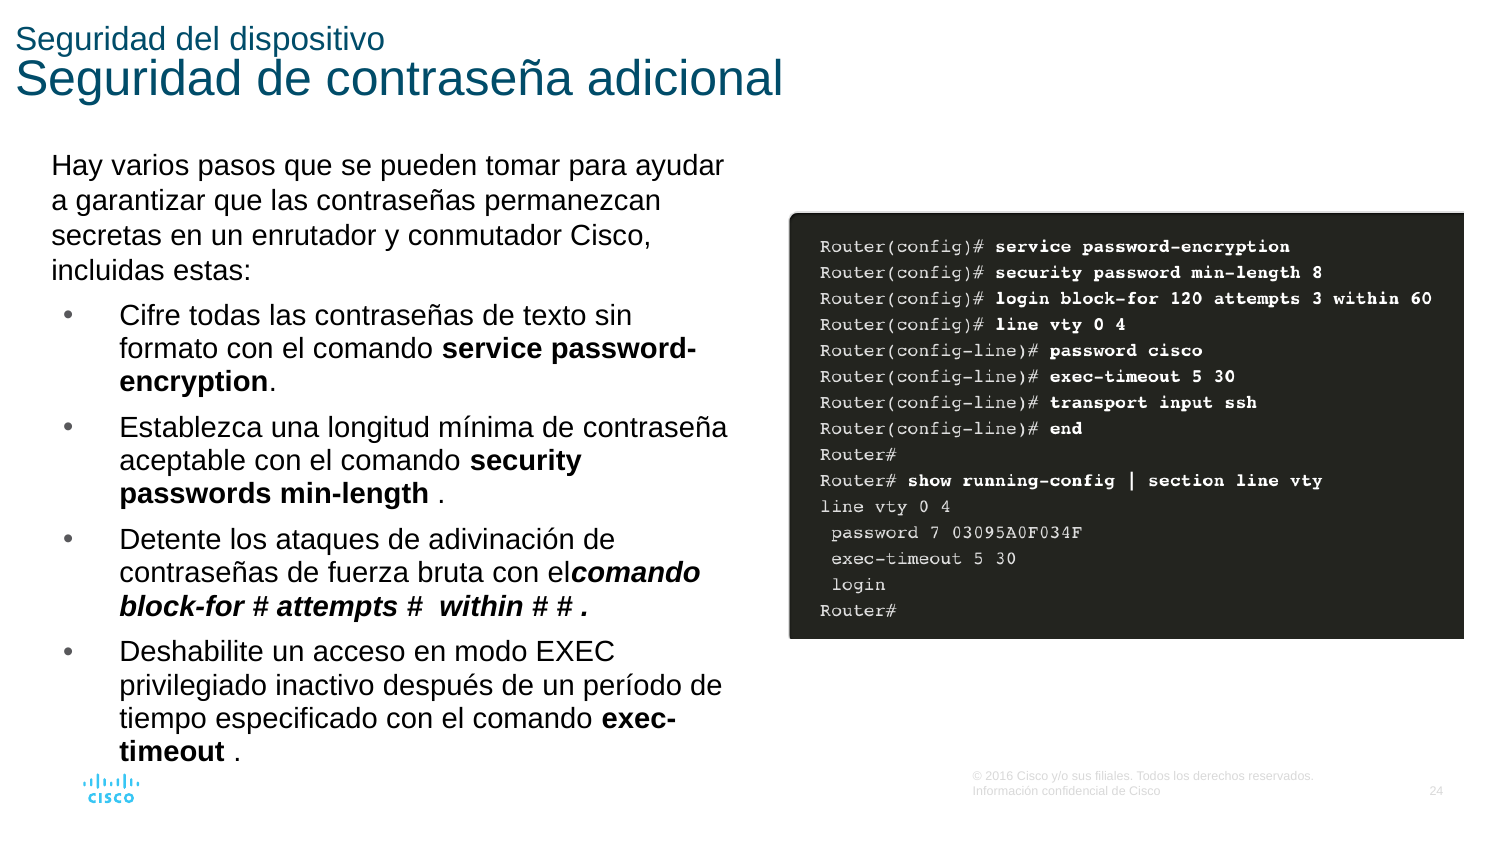

# Seguridad del dispositivo Seguridad de contraseña adicional
Hay varios pasos que se pueden tomar para ayudar a garantizar que las contraseñas permanezcan secretas en un enrutador y conmutador Cisco, incluidas estas:
Cifre todas las contraseñas de texto sin formato con el comando service password-encryption.
Establezca una longitud mínima de contraseña aceptable con el comando security passwords min-length .
Detente los ataques de adivinación de contraseñas de fuerza bruta con elcomando block-for # attempts # within # # .
Deshabilite un acceso en modo EXEC privilegiado inactivo después de un período de tiempo especificado con el comando exec-timeout .